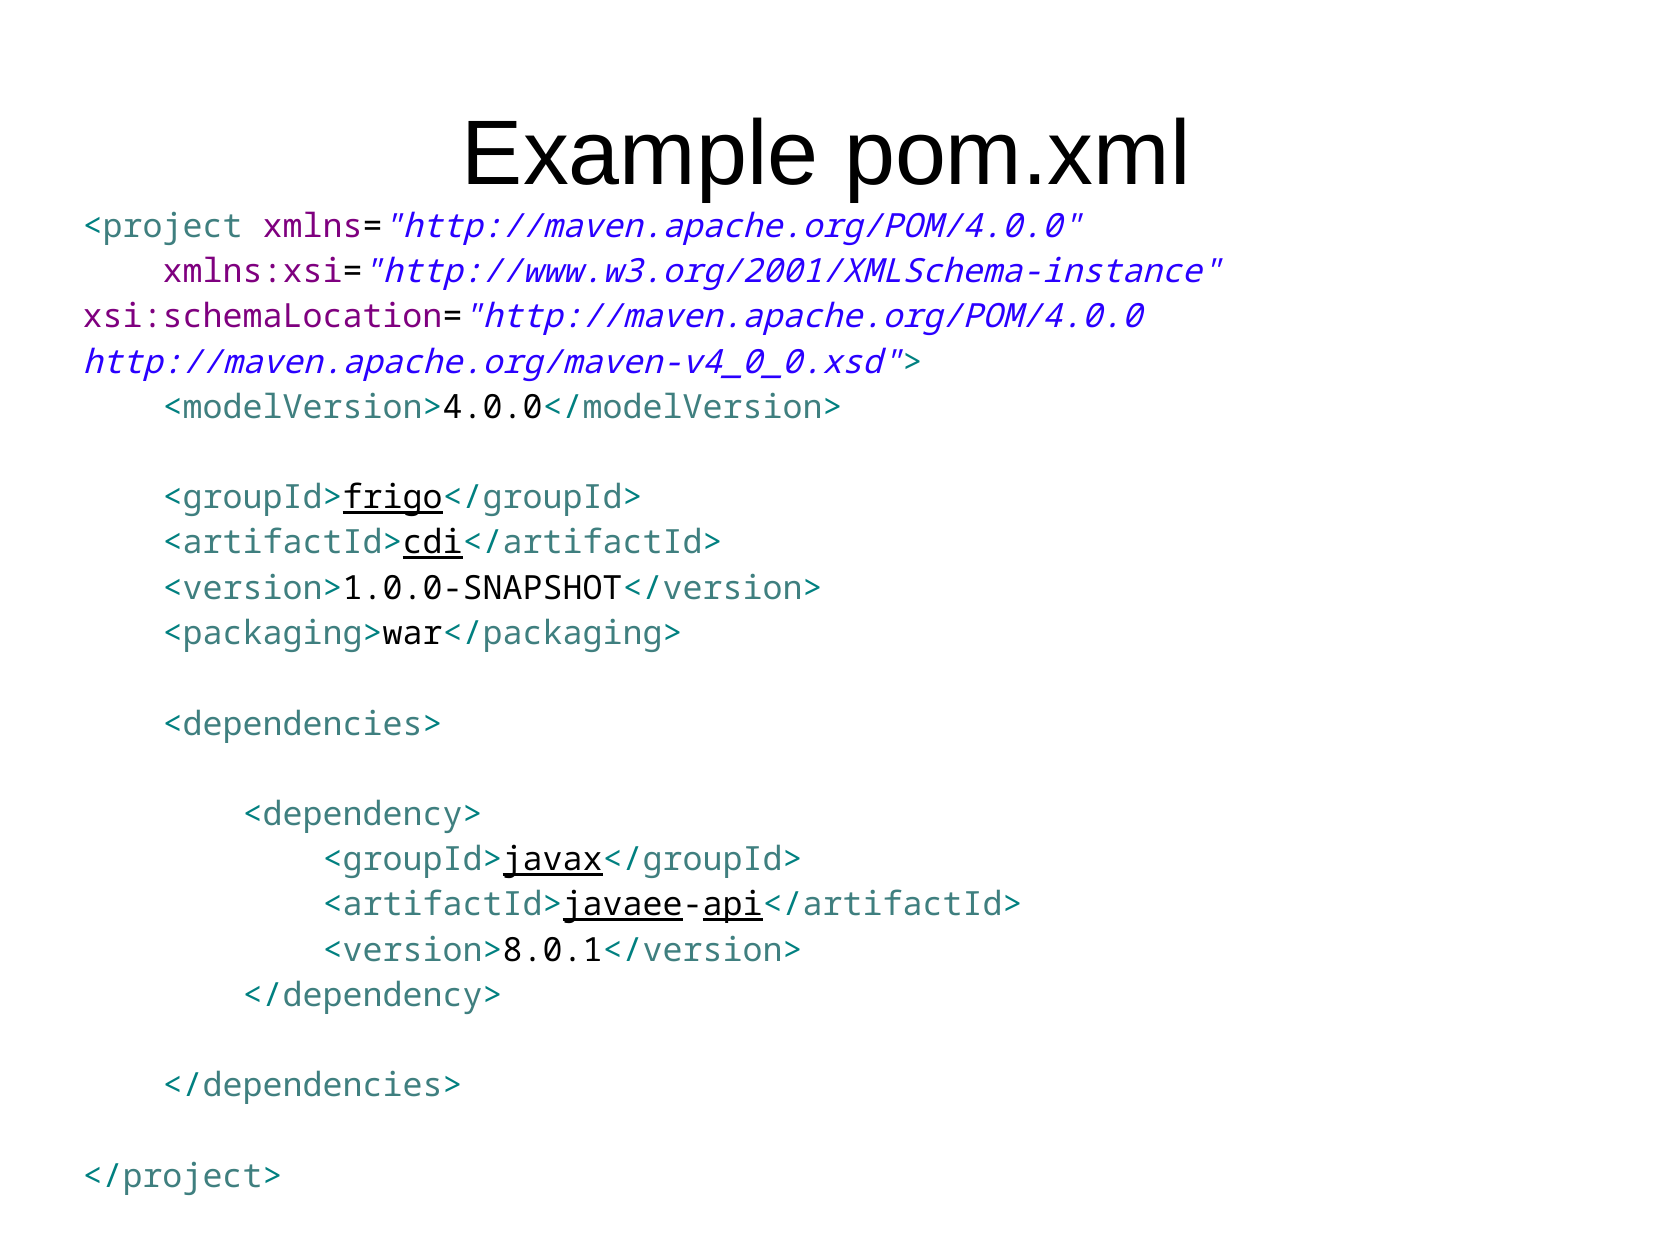

Example pom.xml
# <project xmlns="http://maven.apache.org/POM/4.0.0"
 xmlns:xsi="http://www.w3.org/2001/XMLSchema-instance" xsi:schemaLocation="http://maven.apache.org/POM/4.0.0 http://maven.apache.org/maven-v4_0_0.xsd">
 <modelVersion>4.0.0</modelVersion>
 <groupId>frigo</groupId>
 <artifactId>cdi</artifactId>
 <version>1.0.0-SNAPSHOT</version>
 <packaging>war</packaging>
 <dependencies>
 <dependency>
 <groupId>javax</groupId>
 <artifactId>javaee-api</artifactId>
 <version>8.0.1</version>
 </dependency>
 </dependencies>
</project>